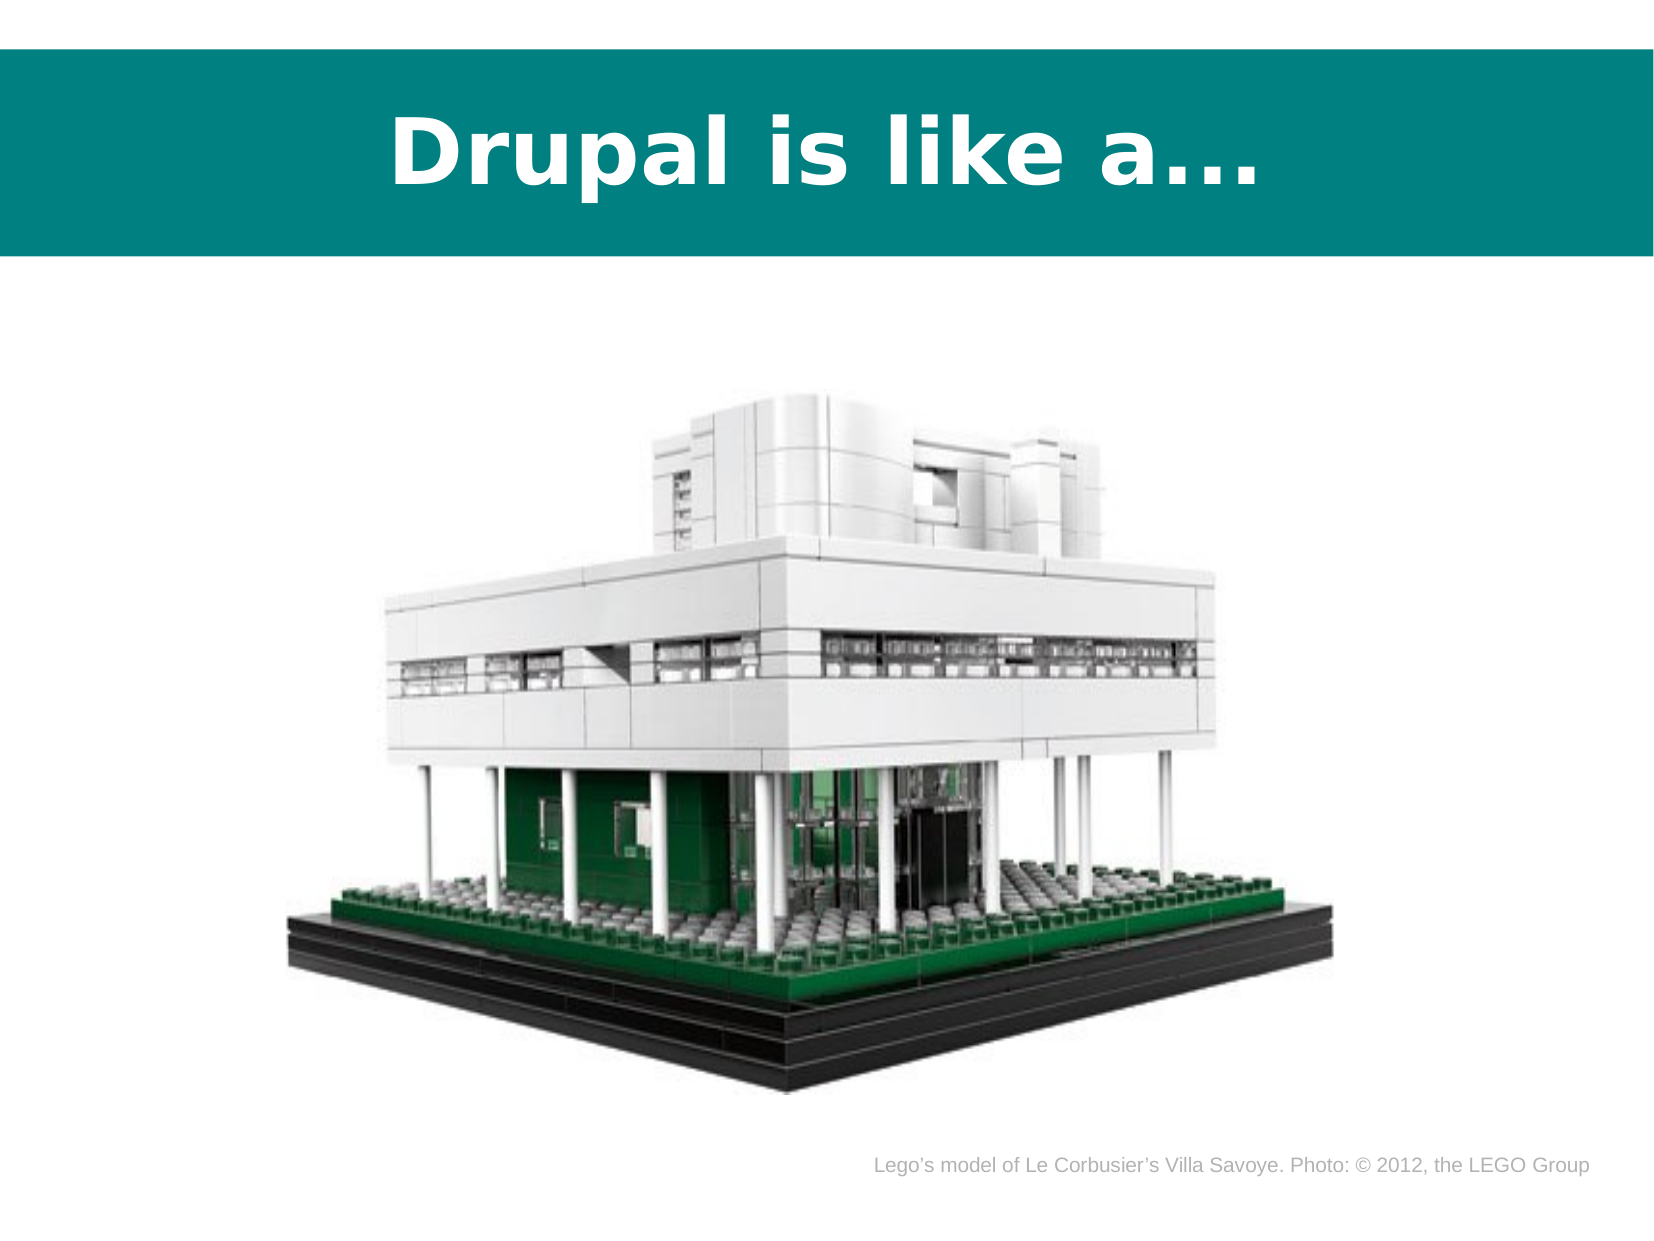

# Drupal is like a...
Lego’s model of Le Corbusier’s Villa Savoye. Photo: © 2012, the LEGO Group